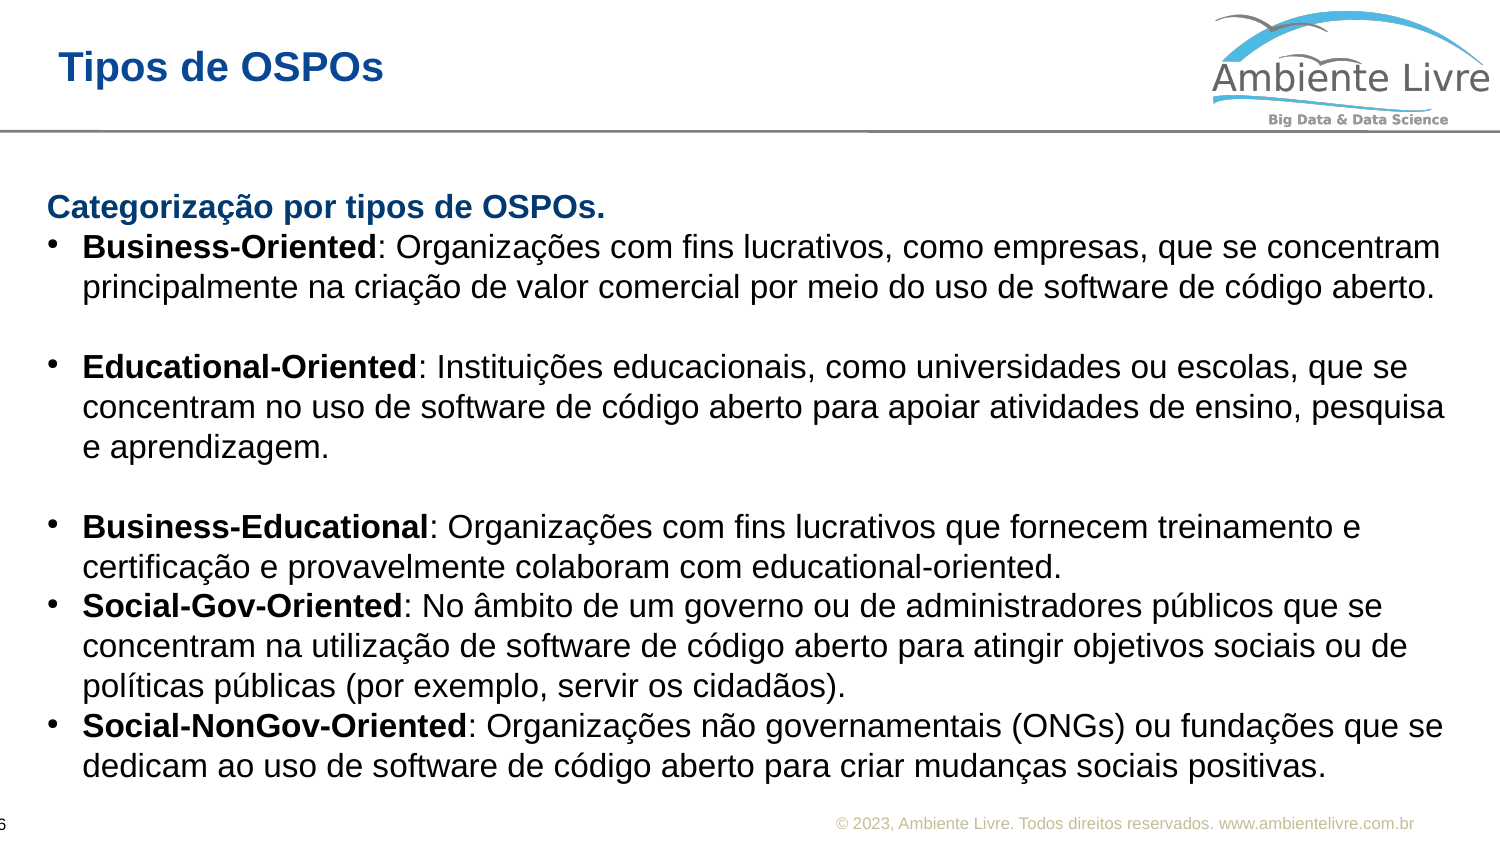

# Tipos de OSPOs
Categorização por tipos de OSPOs.
Business-Oriented: Organizações com fins lucrativos, como empresas, que se concentram principalmente na criação de valor comercial por meio do uso de software de código aberto.
Educational-Oriented: Instituições educacionais, como universidades ou escolas, que se concentram no uso de software de código aberto para apoiar atividades de ensino, pesquisa e aprendizagem.
Business-Educational: Organizações com fins lucrativos que fornecem treinamento e certificação e provavelmente colaboram com educational-oriented.
Social-Gov-Oriented: No âmbito de um governo ou de administradores públicos que se concentram na utilização de software de código aberto para atingir objetivos sociais ou de políticas públicas (por exemplo, servir os cidadãos).
Social-NonGov-Oriented: Organizações não governamentais (ONGs) ou fundações que se dedicam ao uso de software de código aberto para criar mudanças sociais positivas.